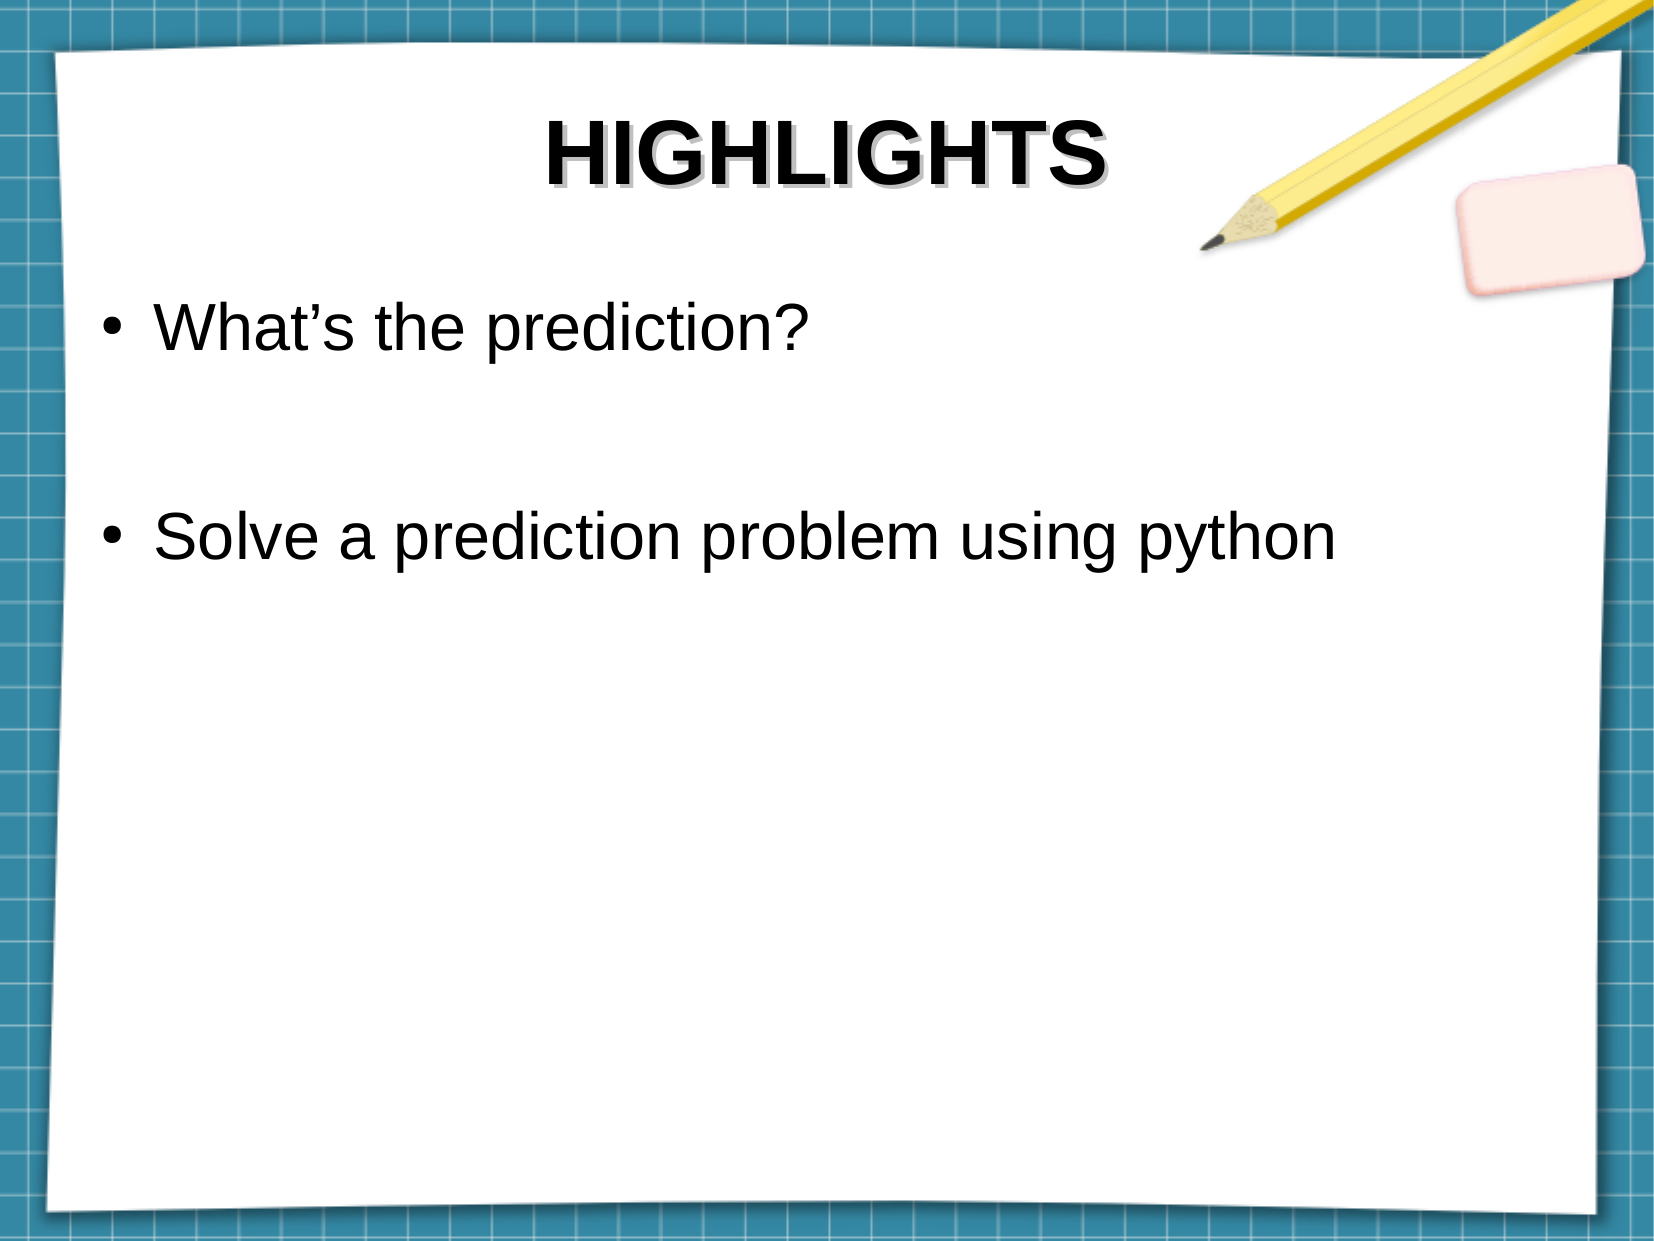

# HIGHLIGHTS
What’s the prediction?
Solve a prediction problem using python